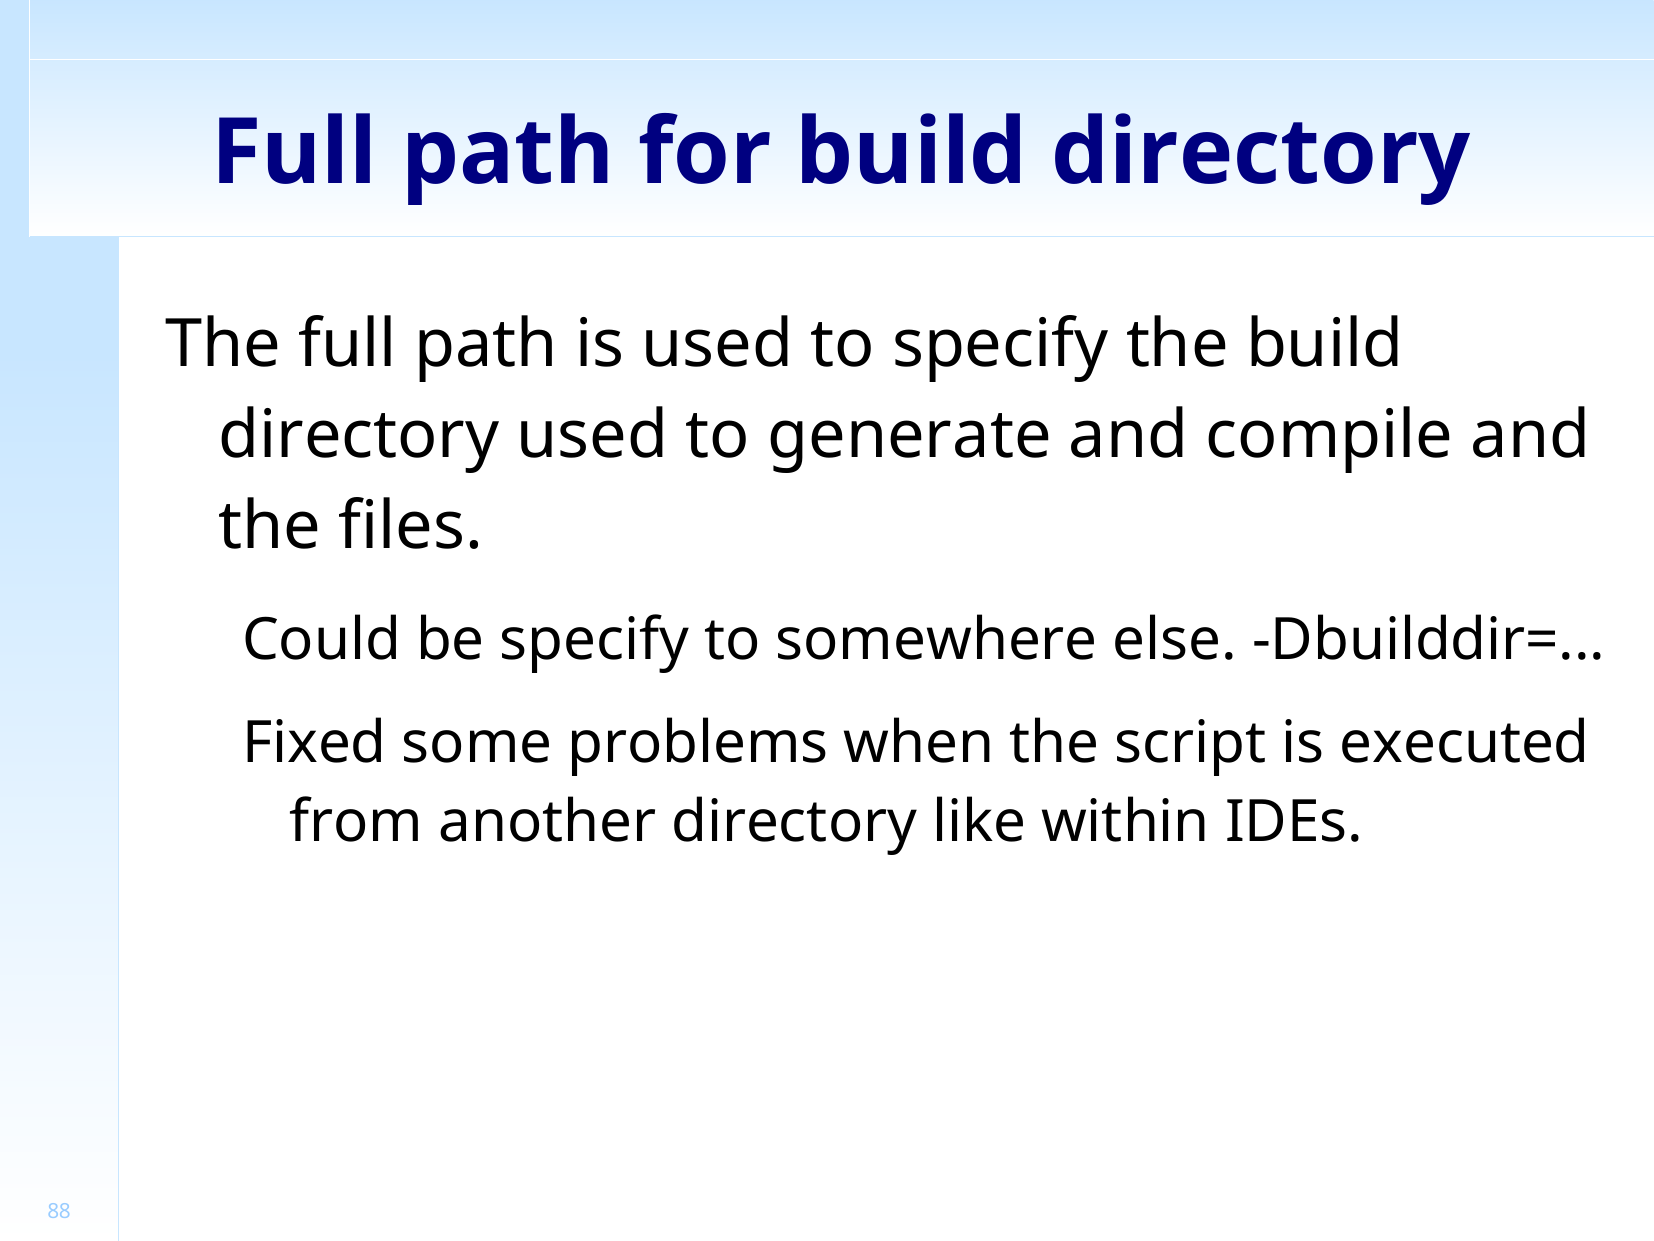

# Full path for build directory
The full path is used to specify the build directory used to generate and compile and the files.
Could be specify to somewhere else. -Dbuilddir=...
Fixed some problems when the script is executed from another directory like within IDEs.